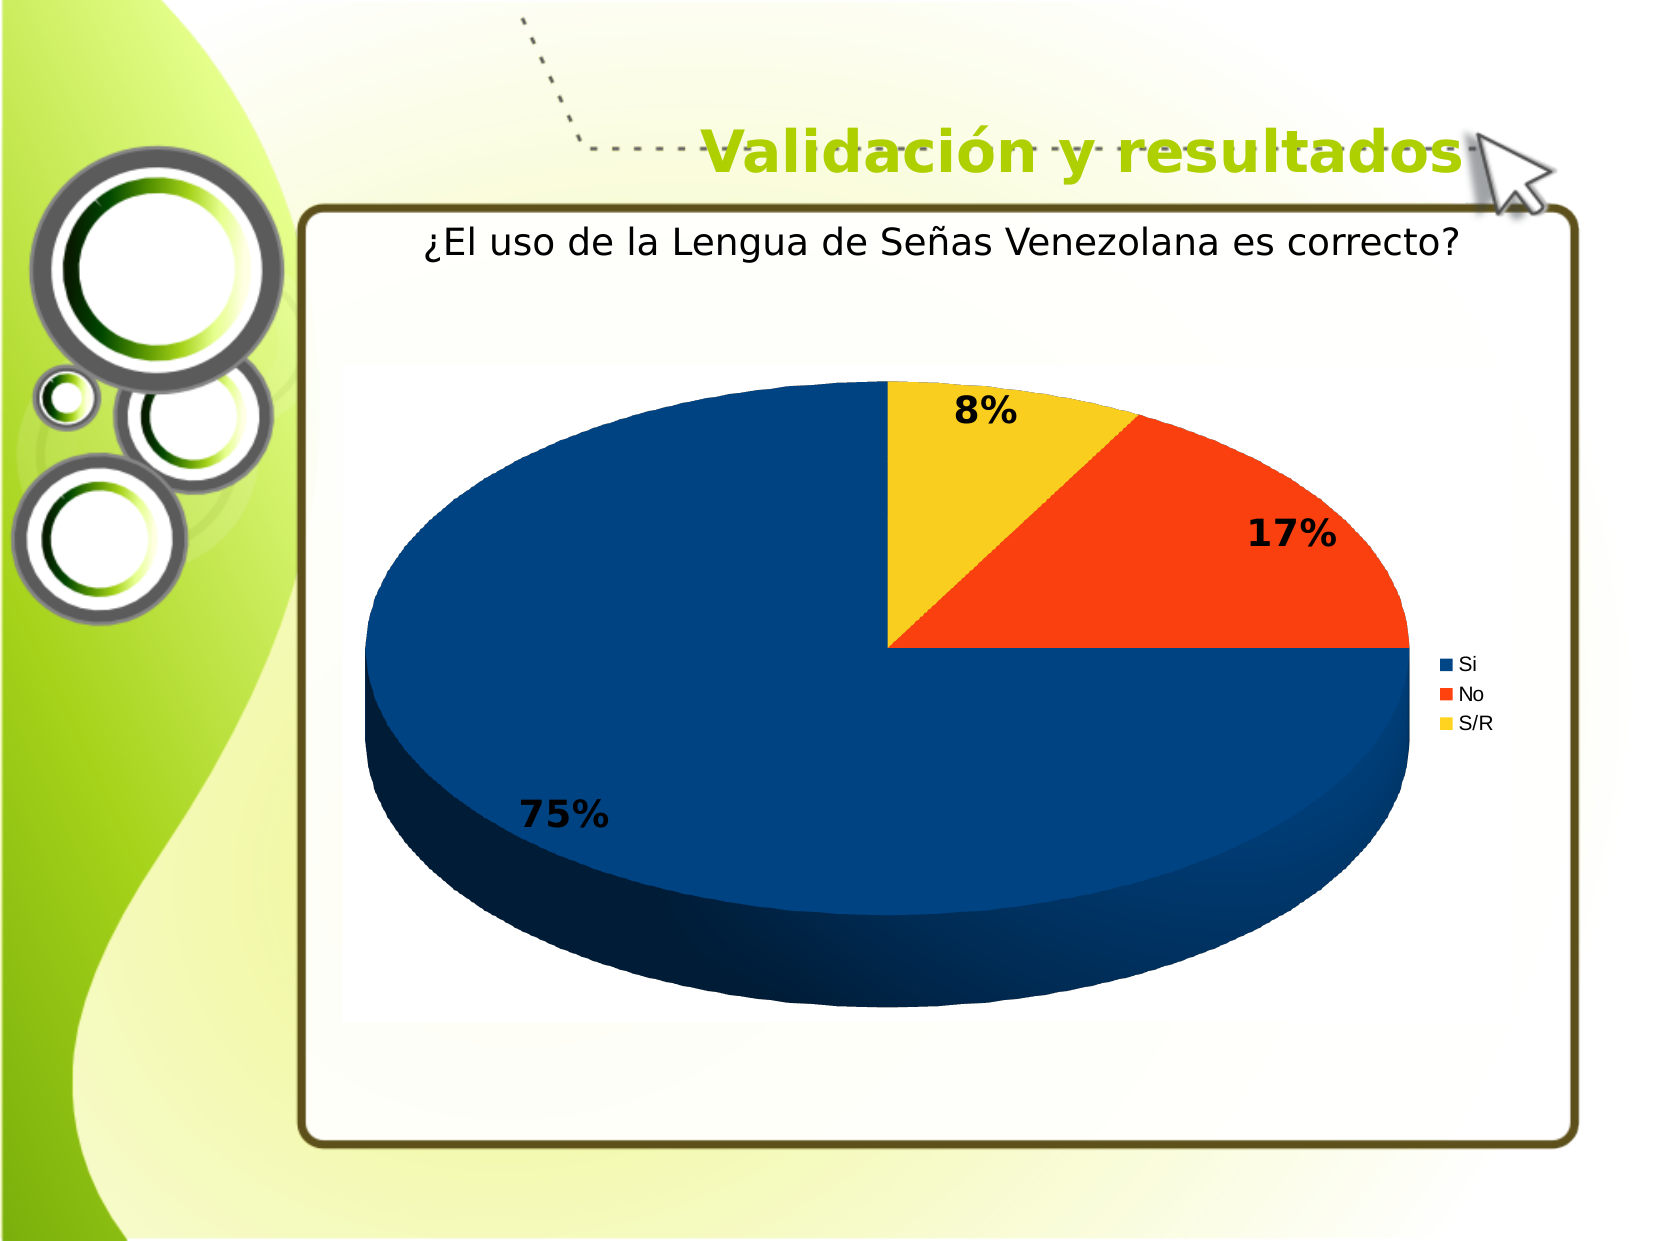

Validación y resultados
¿El uso de la Lengua de Señas Venezolana es correcto?
[unsupported chart]